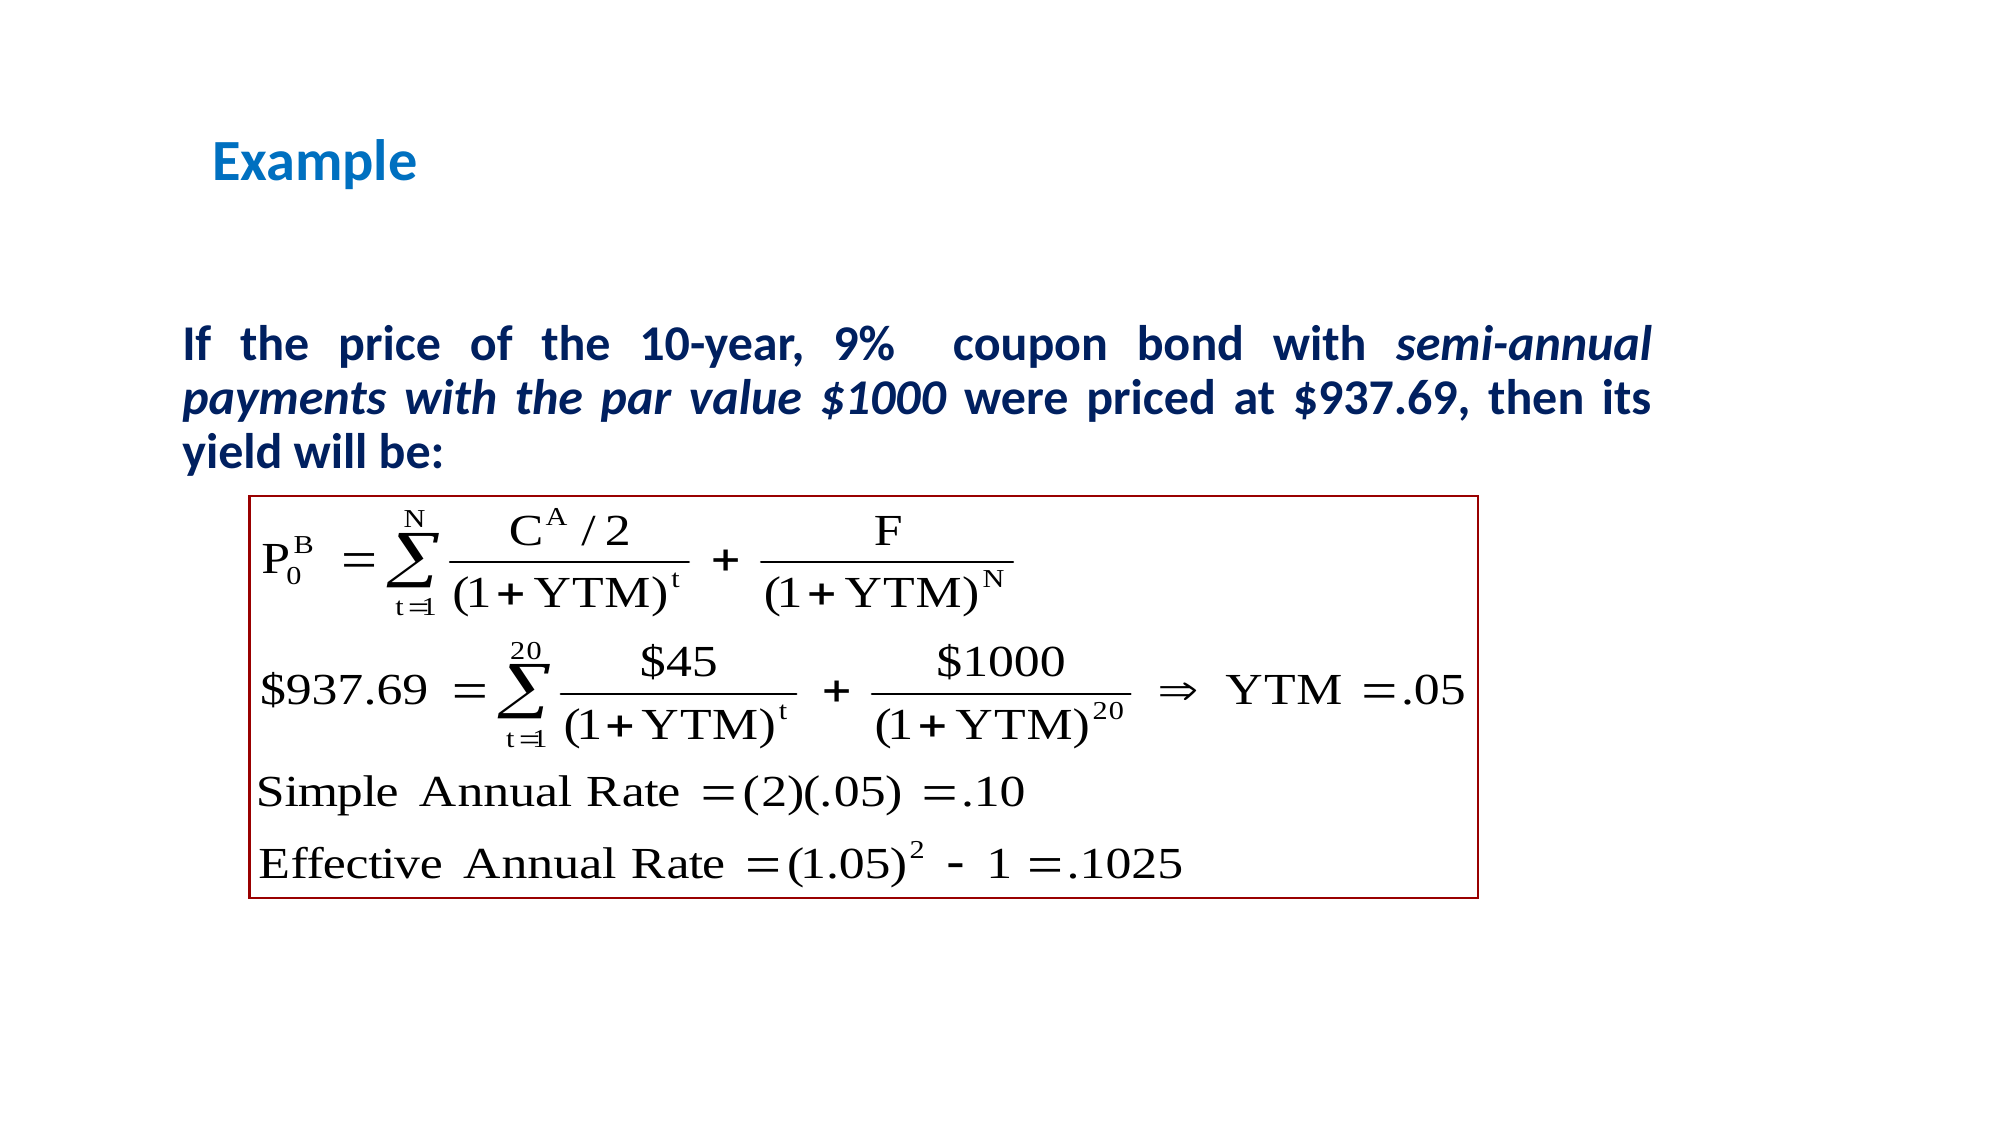

Example
# If the price of the 10-year, 9% coupon bond with semi-annual payments with the par value $1000 were priced at $937.69, then its yield will be: